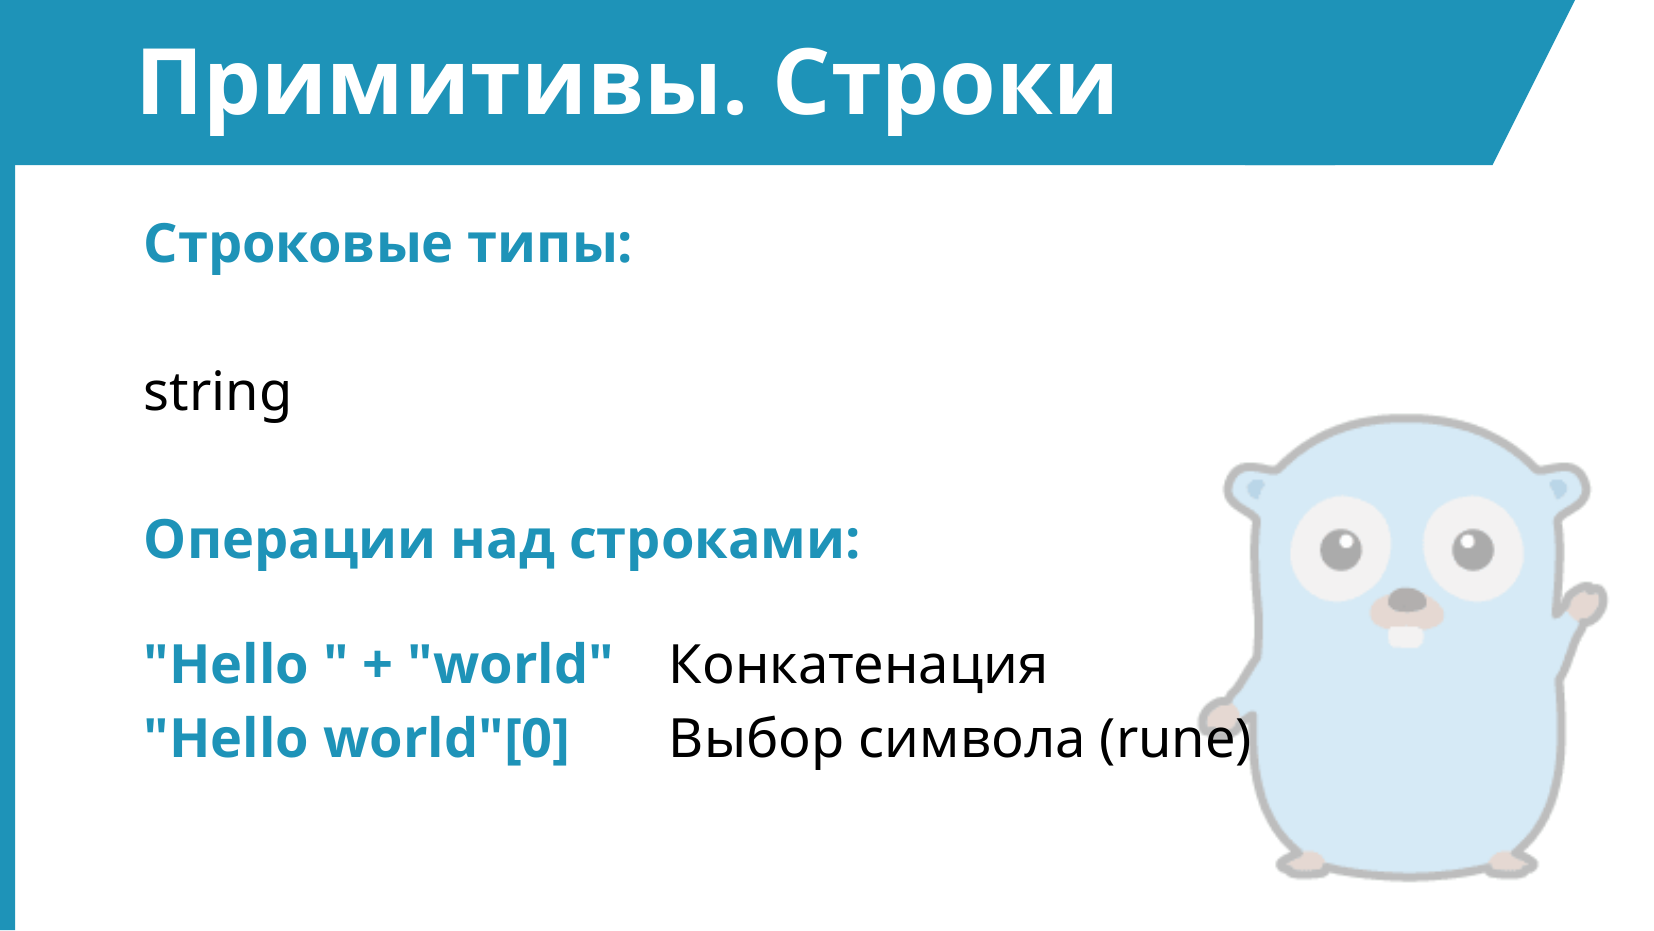

# Примитивы. Строки
Строковые типы:
string
Операции над строками:
"Hello " + "world"	Конкатенация
"Hello world"[0]		Выбор символа (rune)